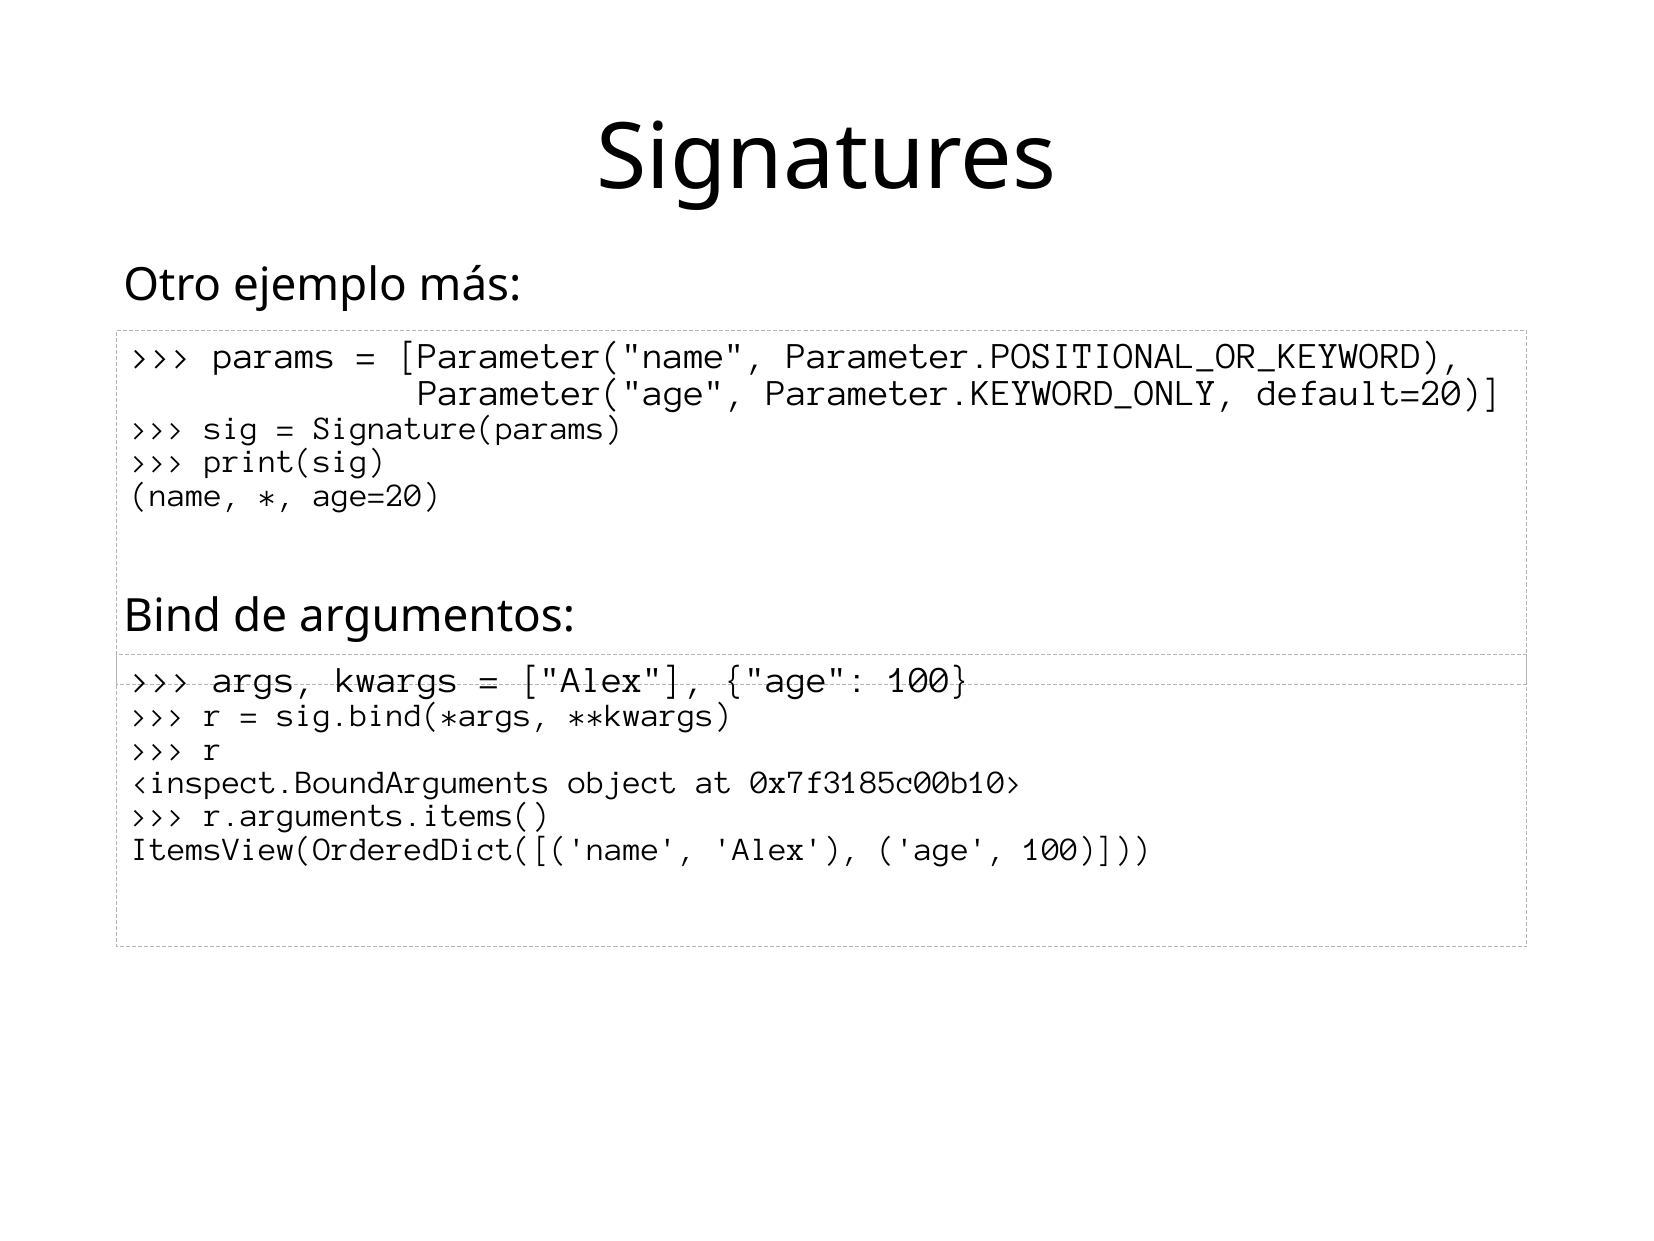

# Signatures
Otro ejemplo más:
>>> params = [Parameter("name", Parameter.POSITIONAL_OR_KEYWORD),
 Parameter("age", Parameter.KEYWORD_ONLY, default=20)]
>>> sig = Signature(params)
>>> print(sig)
(name, *, age=20)
Bind de argumentos:
>>> args, kwargs = ["Alex"], {"age": 100}
>>> r = sig.bind(*args, **kwargs)
>>> r
<inspect.BoundArguments object at 0x7f3185c00b10>
>>> r.arguments.items()
ItemsView(OrderedDict([('name', 'Alex'), ('age', 100)]))